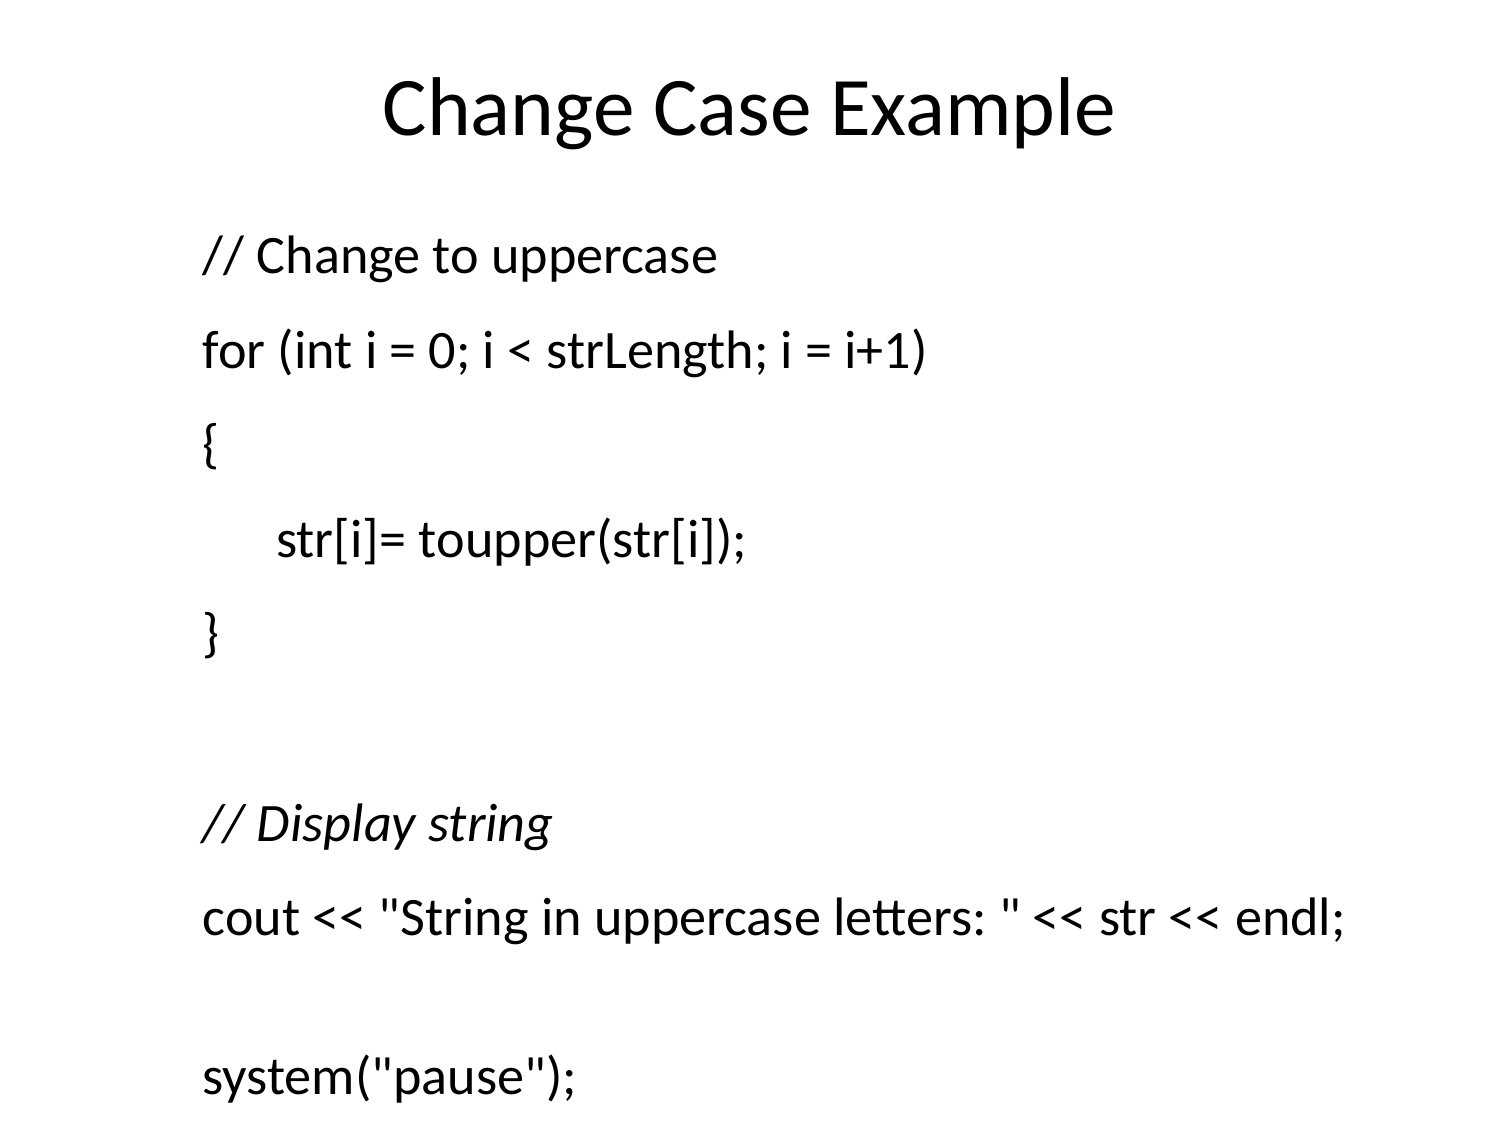

# Change Case Example
	 	// Change to uppercase
 	for (int i = 0; i < strLength; i = i+1)
	 	{
		 str[i]= toupper(str[i]);
	 	}
		// Display string
		cout << "String in uppercase letters: " << str << endl;
	 	system("pause");
	 	return 0;
}